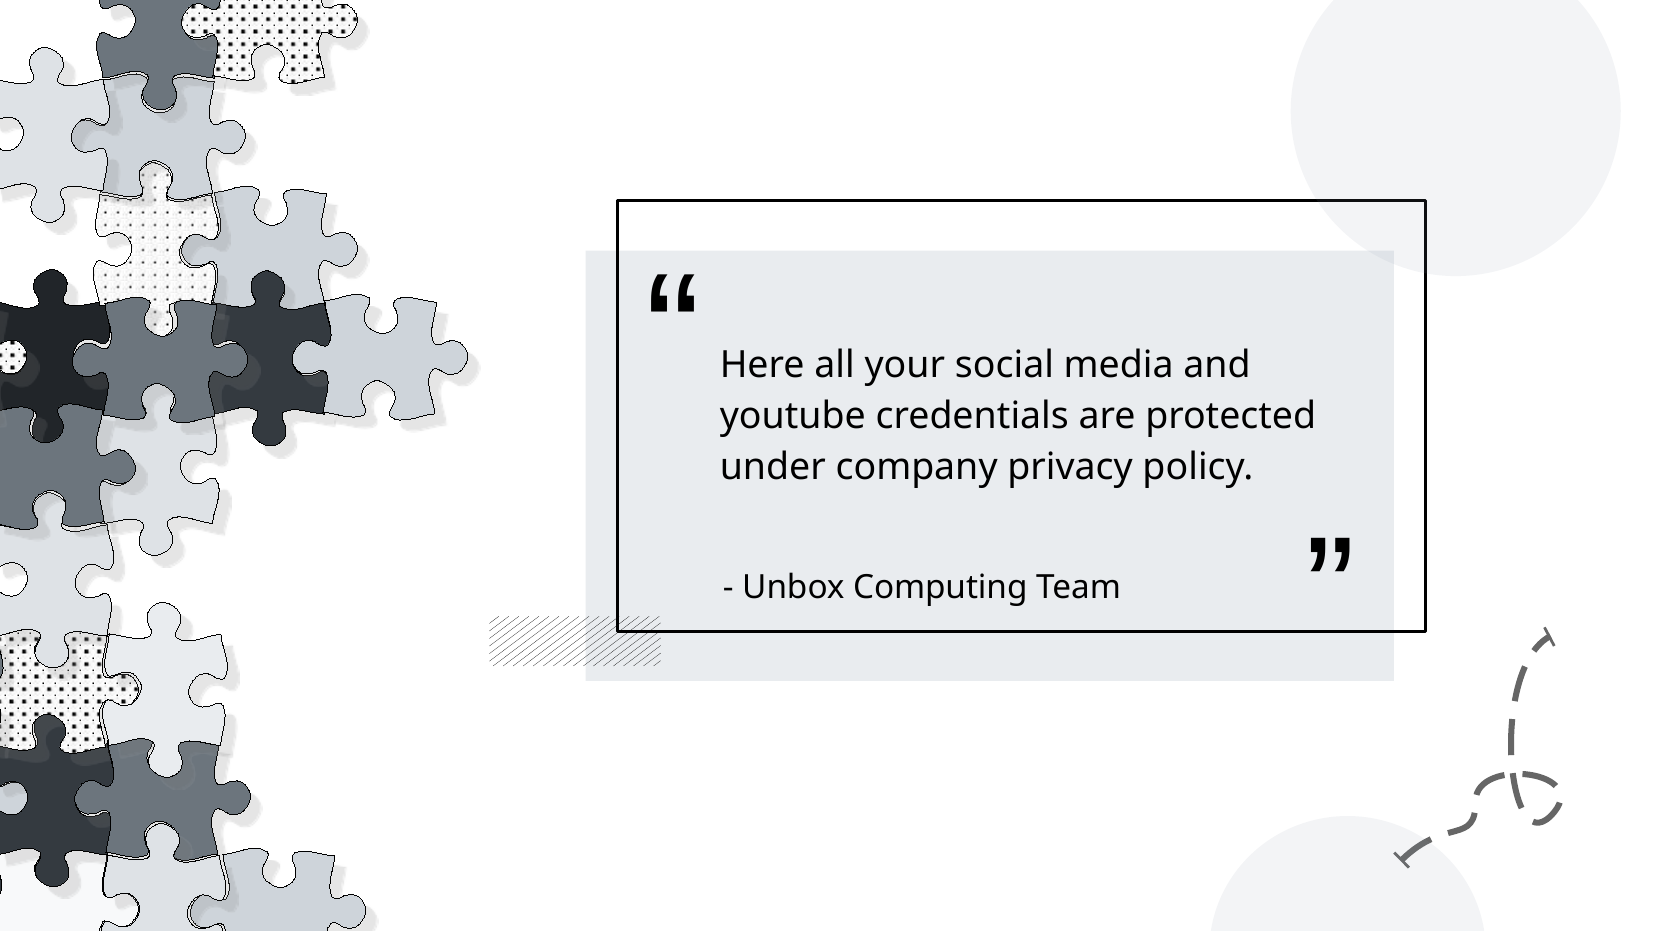

Here all your social media and youtube credentials are protected under company privacy policy.
- Unbox Computing Team